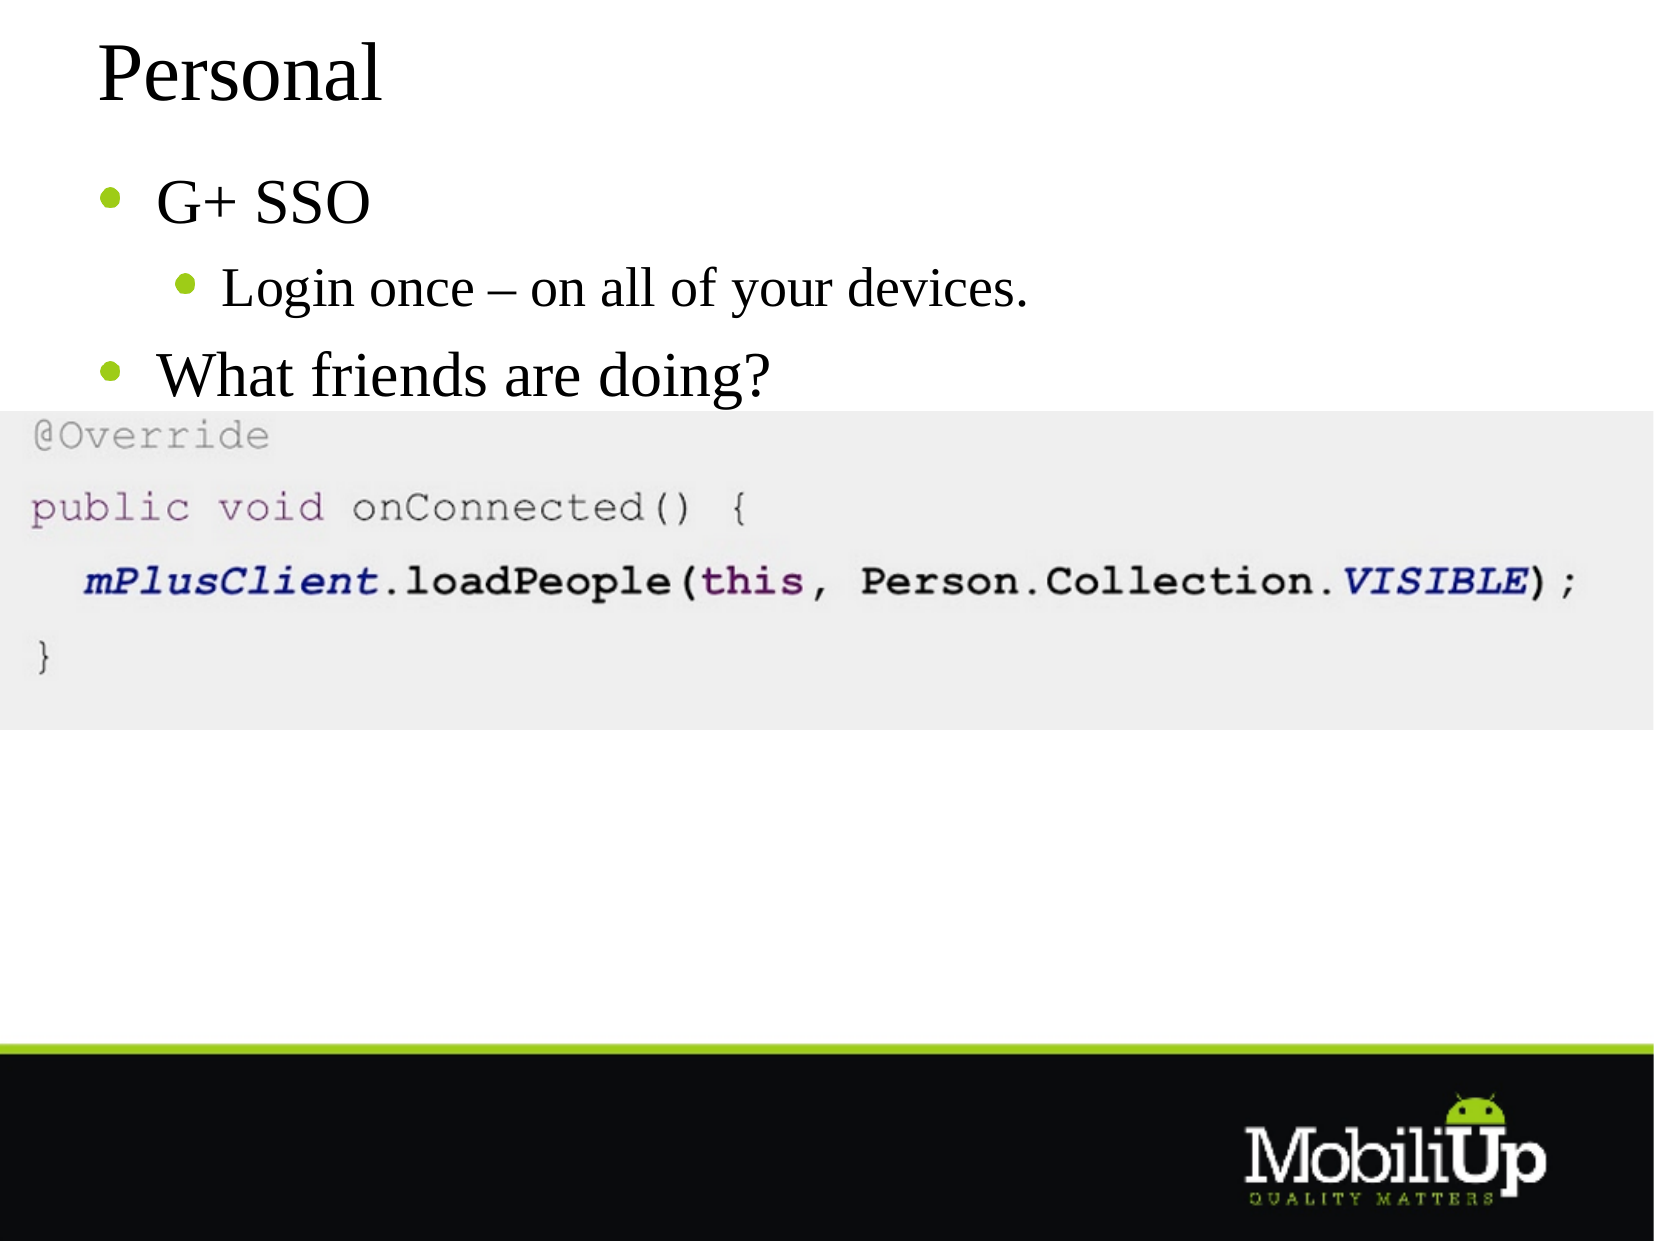

# Personal
G+ SSO
Login once – on all of your devices.
What friends are doing?